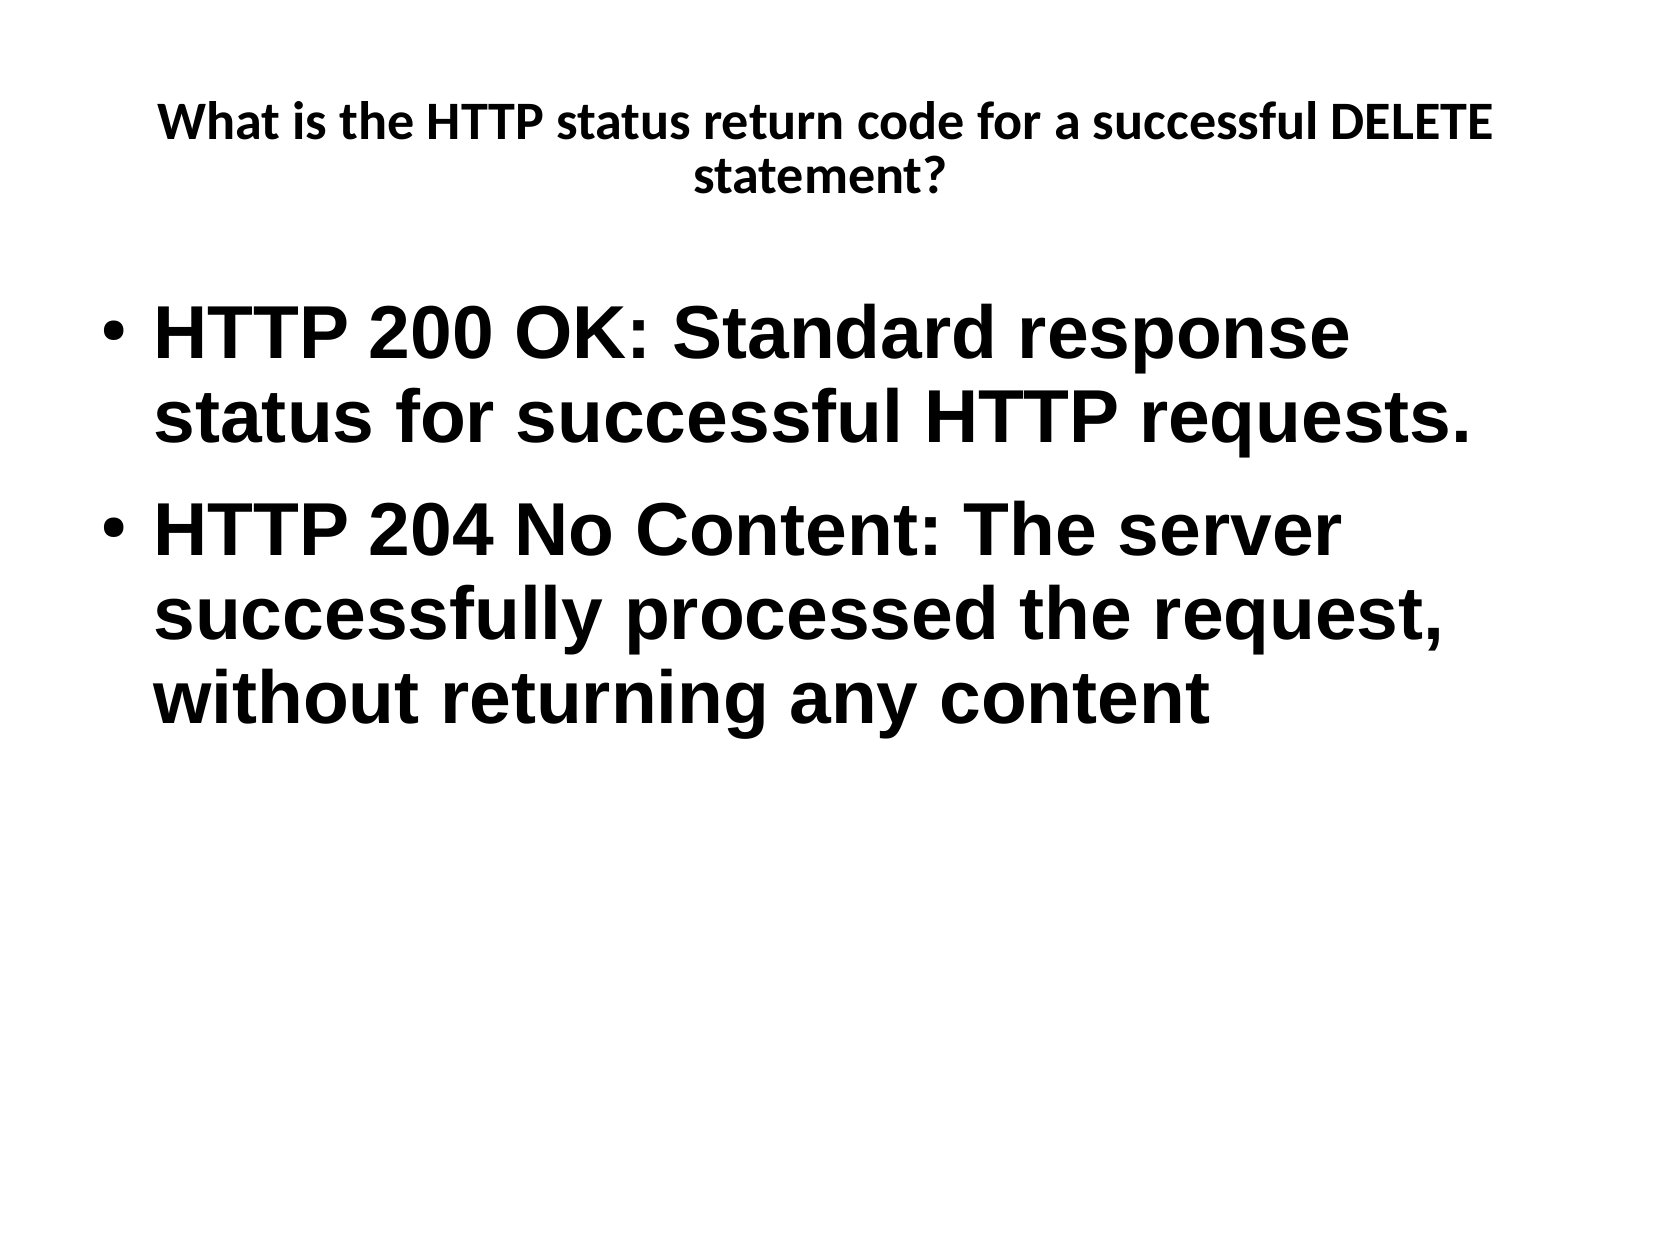

# What is the HTTP status return code for a successful DELETE statement?
HTTP 200 OK: Standard response status for successful HTTP requests.
HTTP 204 No Content: The server successfully processed the request, without returning any content